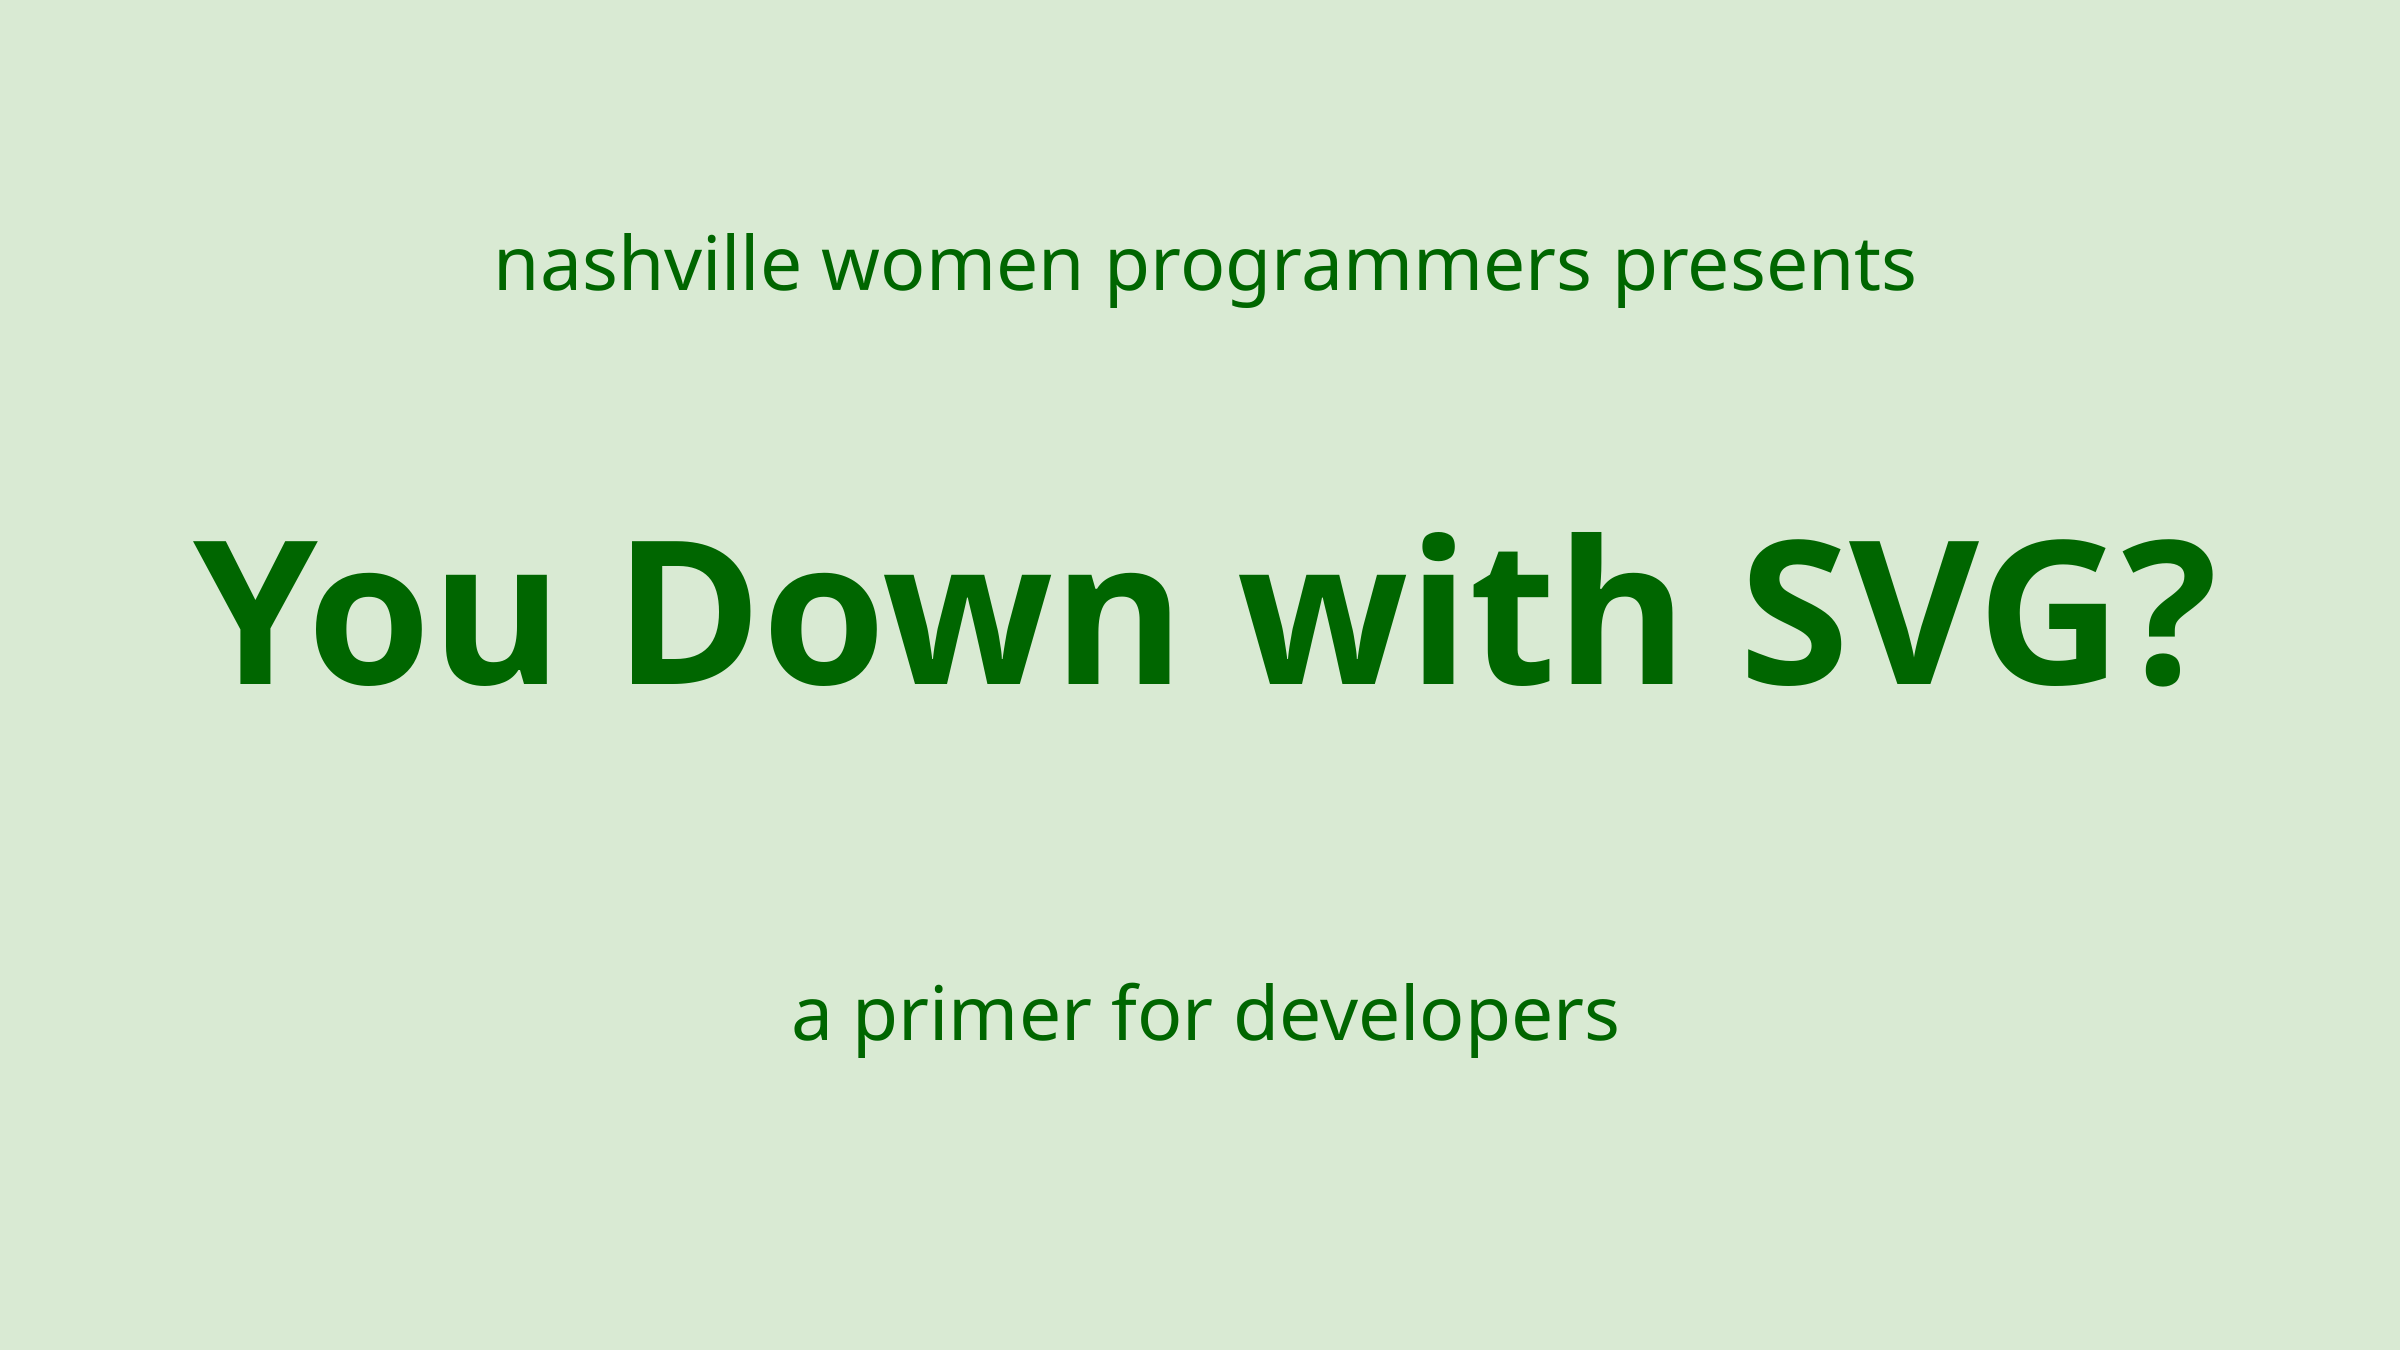

nashville women programmers presents
You Down with SVG?
a primer for developers